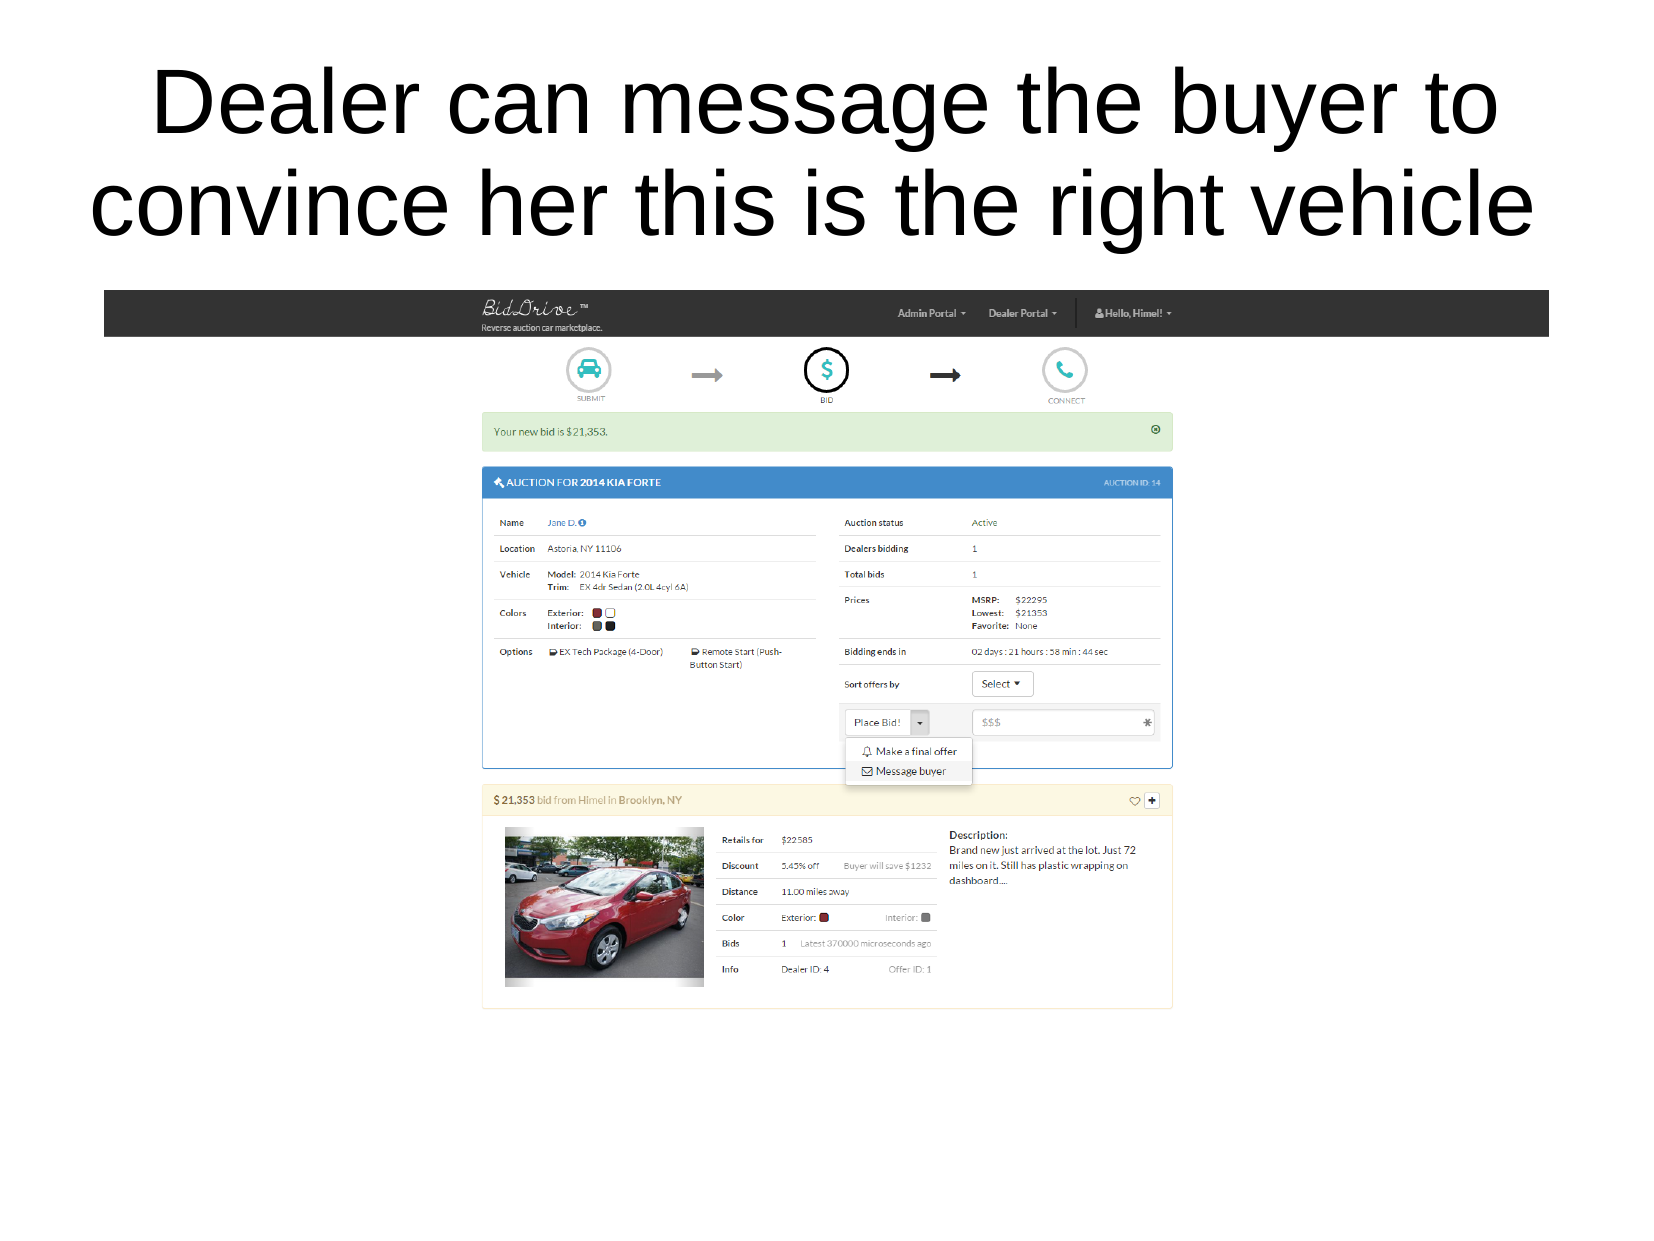

# Dealer can message the buyer to convince her this is the right vehicle